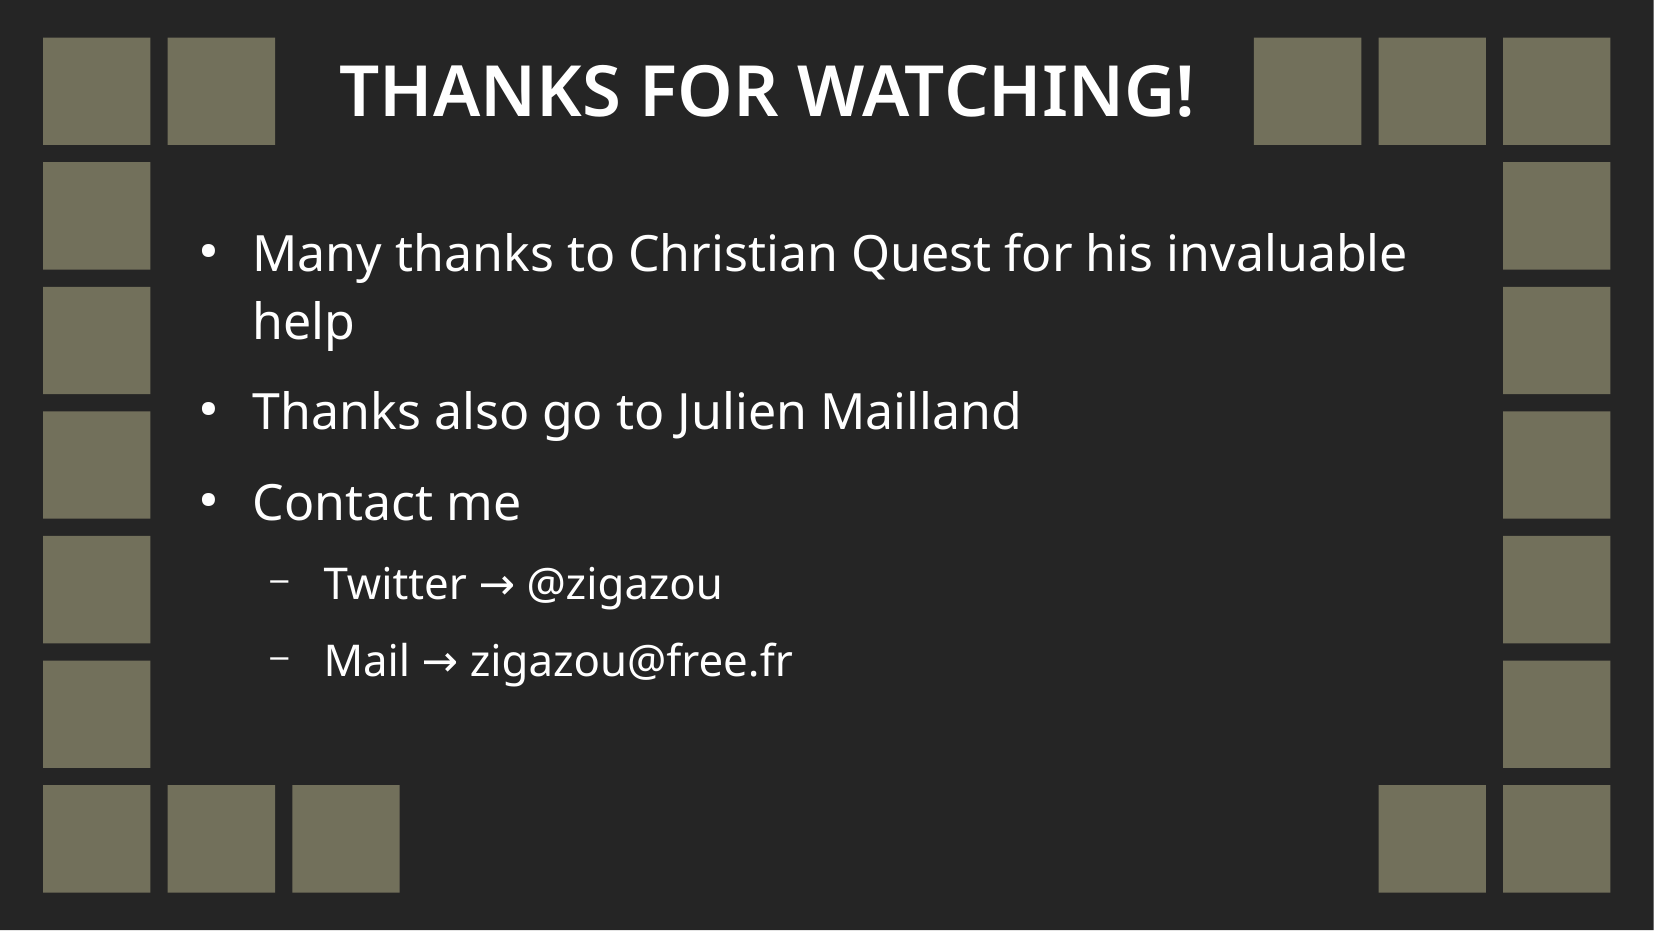

# THANKS FOR WATCHING!
Many thanks to Christian Quest for his invaluable help
Thanks also go to Julien Mailland
Contact me
Twitter → @zigazou
Mail → zigazou@free.fr